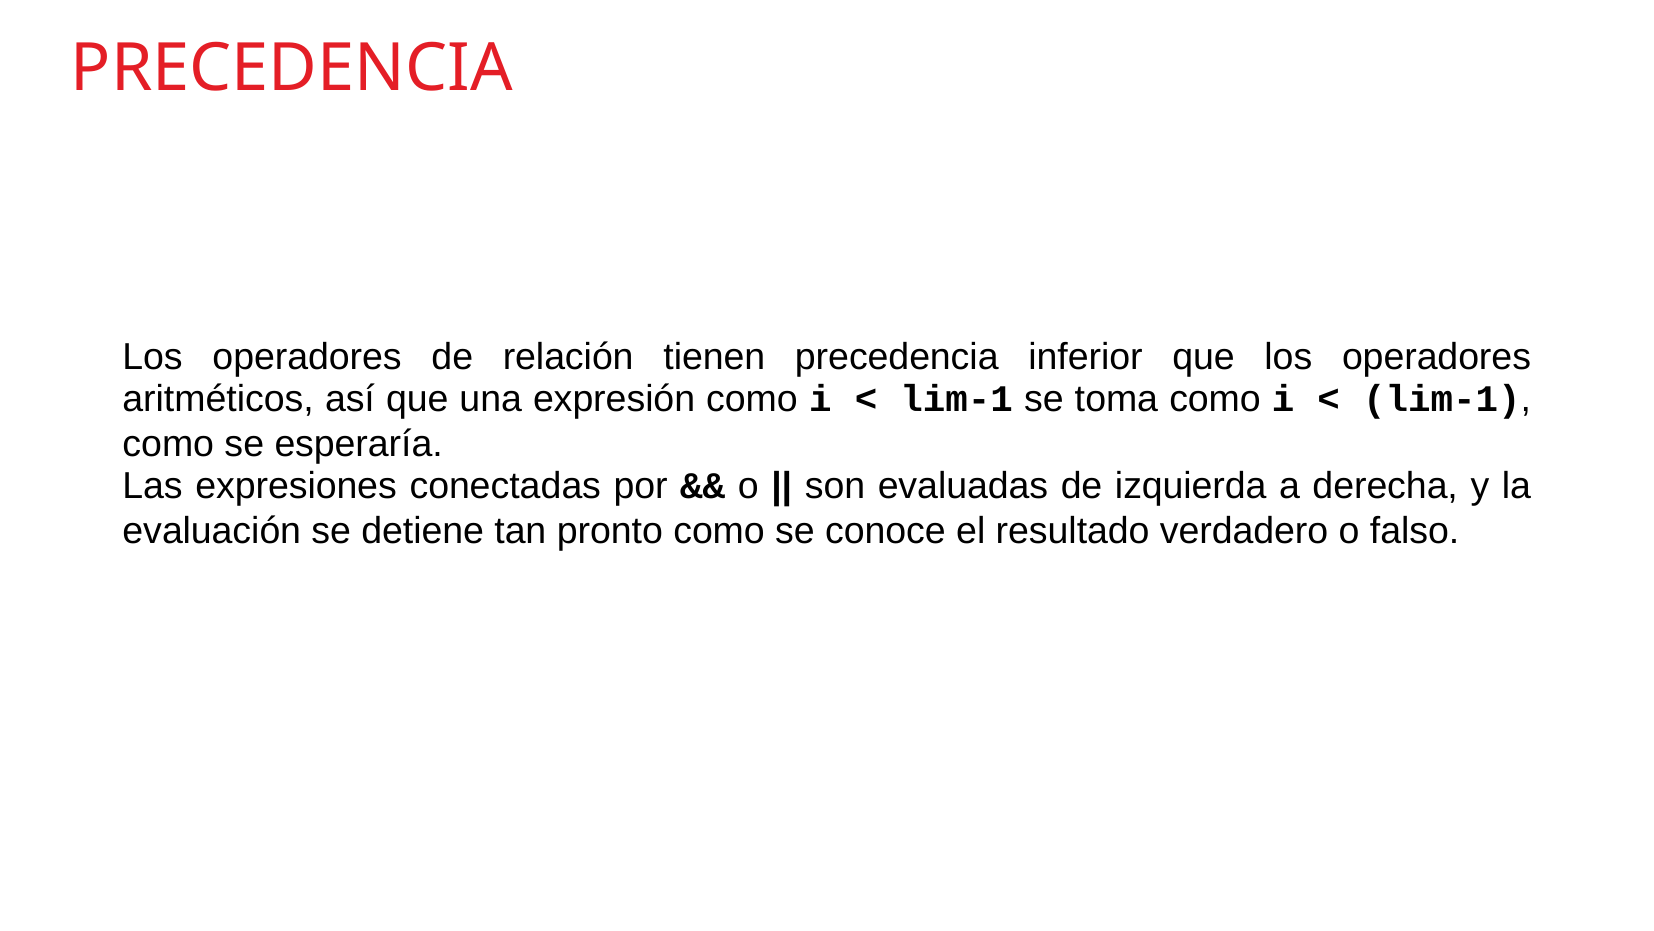

# PRECEDENCIA
Los operadores de relación tienen precedencia inferior que los operadores aritméticos, así que una expresión como i < lim-1 se toma como i < (lim-1), como se esperaría.
Las expresiones conecta­das por && o || son evaluadas de izquierda a derecha, y la evaluación se detiene tan pronto como se conoce el resultado verdadero o falso.